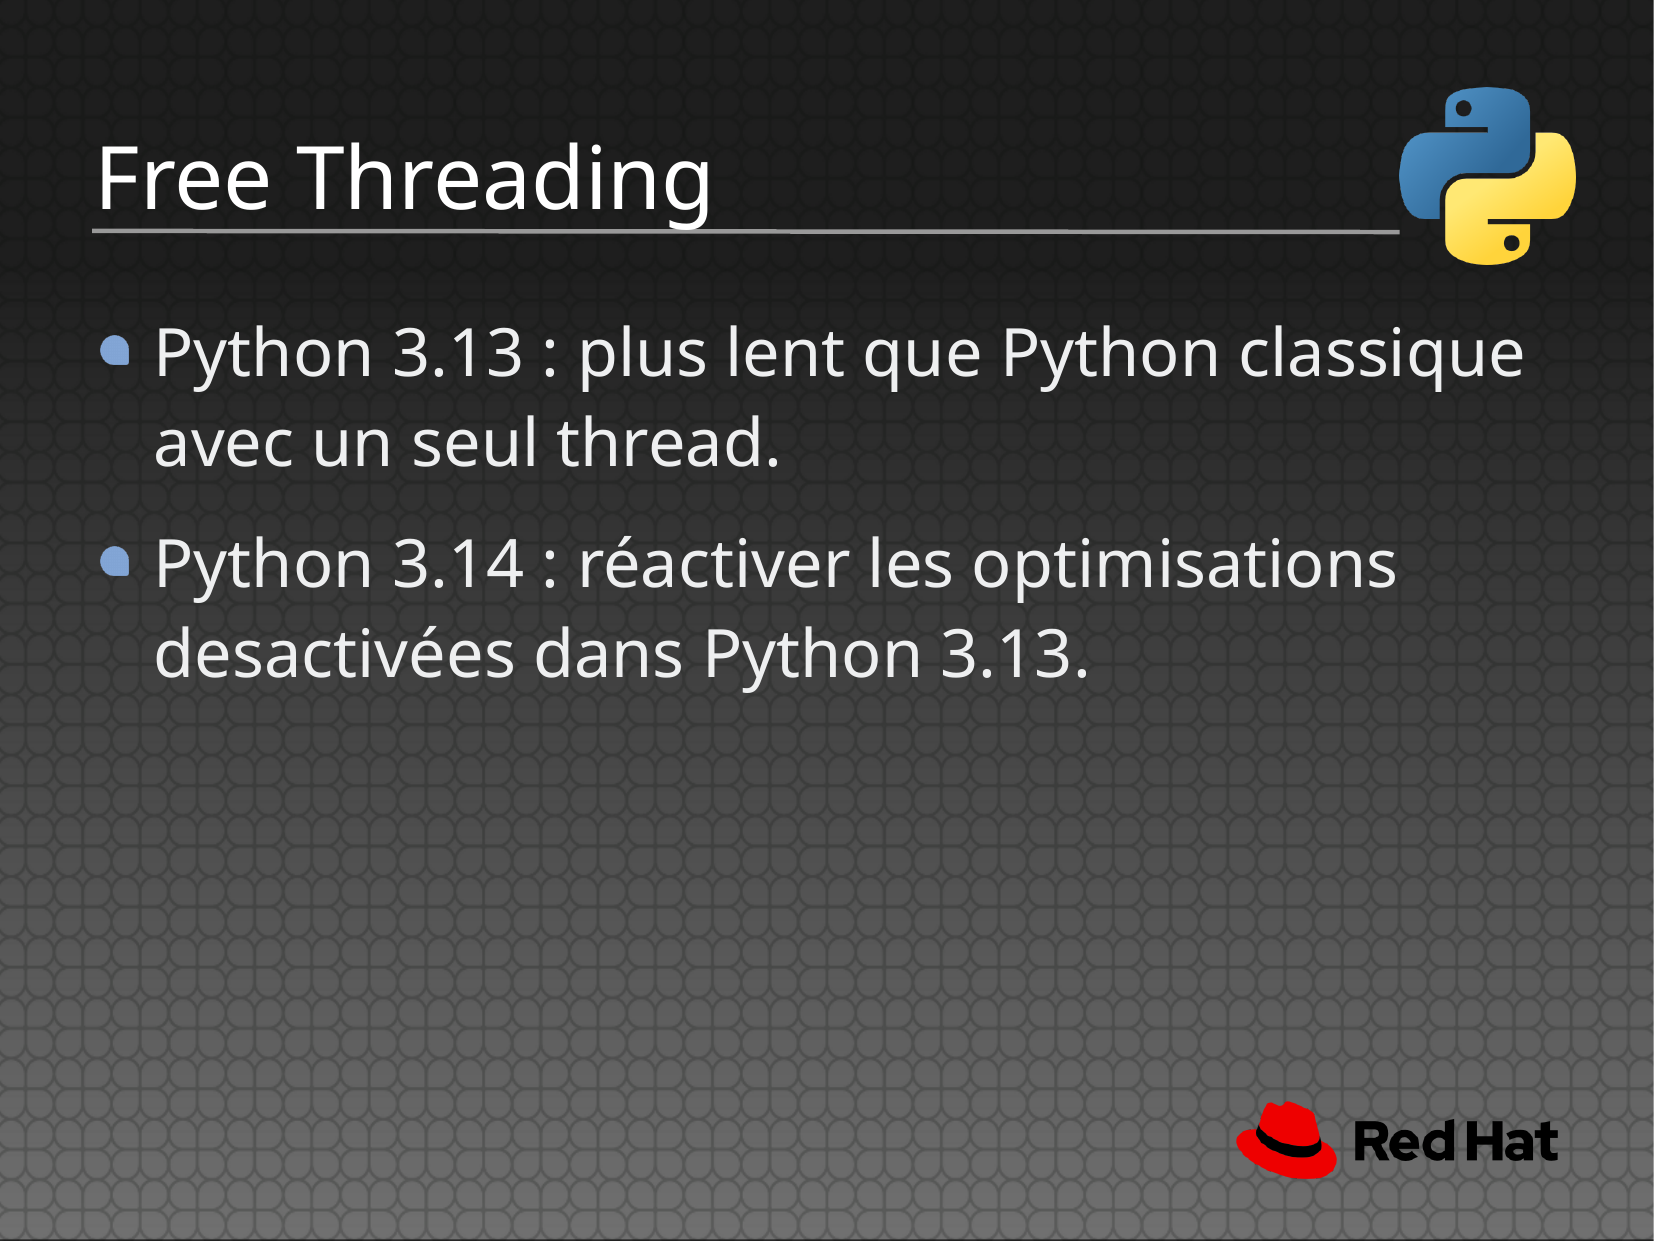

Free Threading
# Python 3.13 : plus lent que Python classique avec un seul thread.
Python 3.14 : réactiver les optimisations desactivées dans Python 3.13.